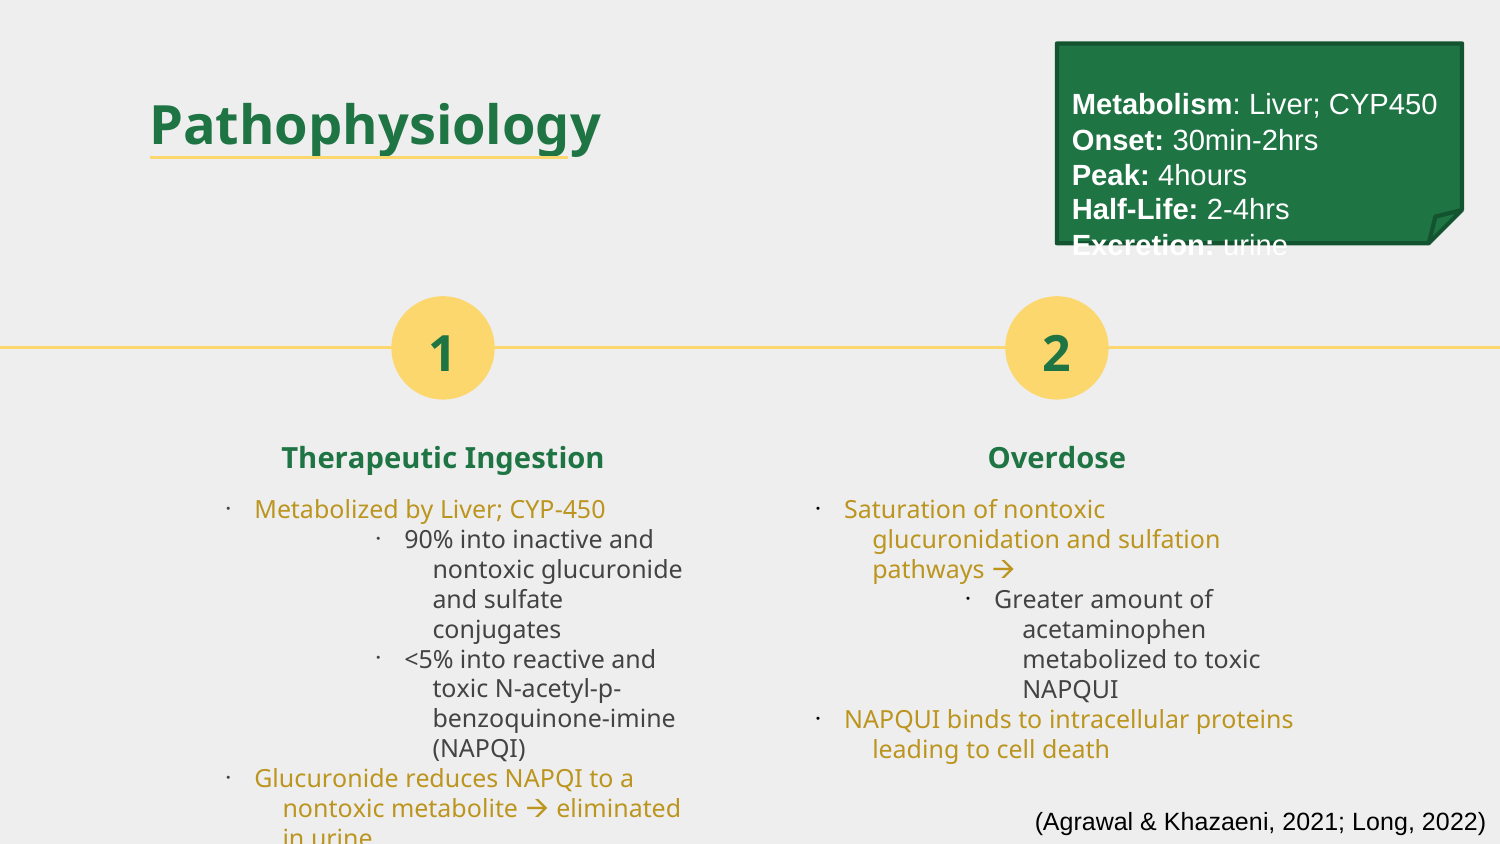

Metabolism: Liver; CYP450
Onset: 30min-2hrs
Peak: 4hours
Half-Life: 2-4hrs
Excretion: urine
# Pathophysiology
1
2
Therapeutic Ingestion
Overdose
Metabolized by Liver; CYP-450
90% into inactive and nontoxic glucuronide and sulfate conjugates
<5% into reactive and toxic N-acetyl-p-benzoquinone-imine (NAPQI)
Glucuronide reduces NAPQI to a nontoxic metabolite  eliminated in urine
Saturation of nontoxic glucuronidation and sulfation pathways 
Greater amount of acetaminophen metabolized to toxic NAPQUI
NAPQUI binds to intracellular proteins leading to cell death
(Agrawal & Khazaeni, 2021; Long, 2022)